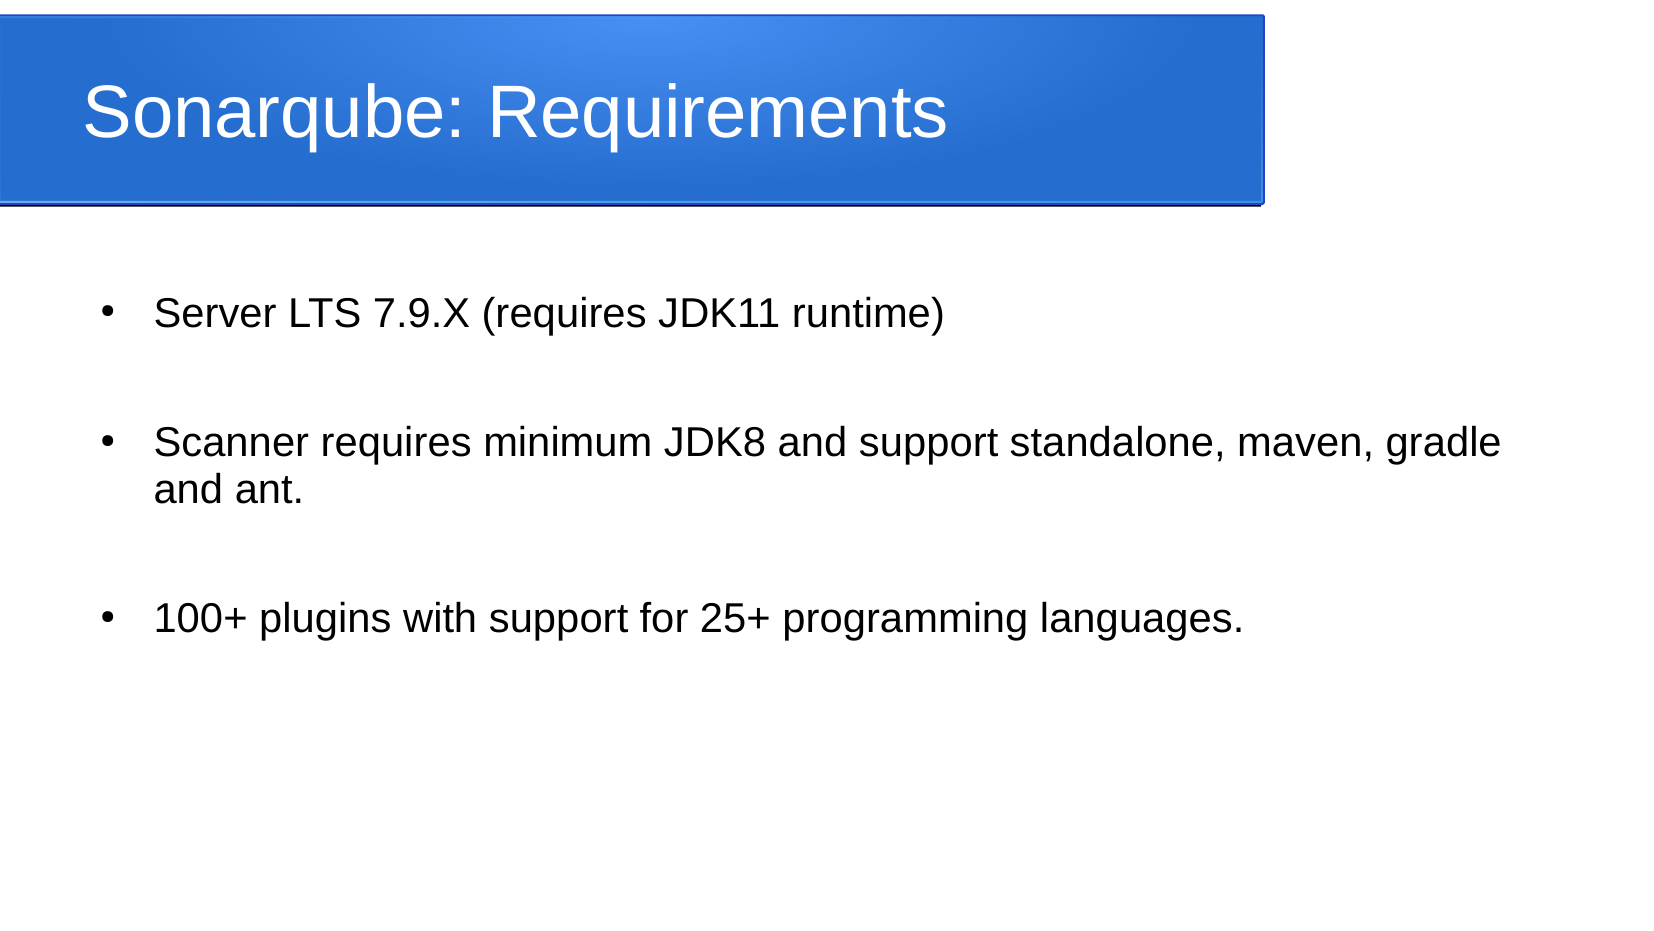

# Sonarqube: Requirements
Server LTS 7.9.X (requires JDK11 runtime)
Scanner requires minimum JDK8 and support standalone, maven, gradle and ant.
100+ plugins with support for 25+ programming languages.